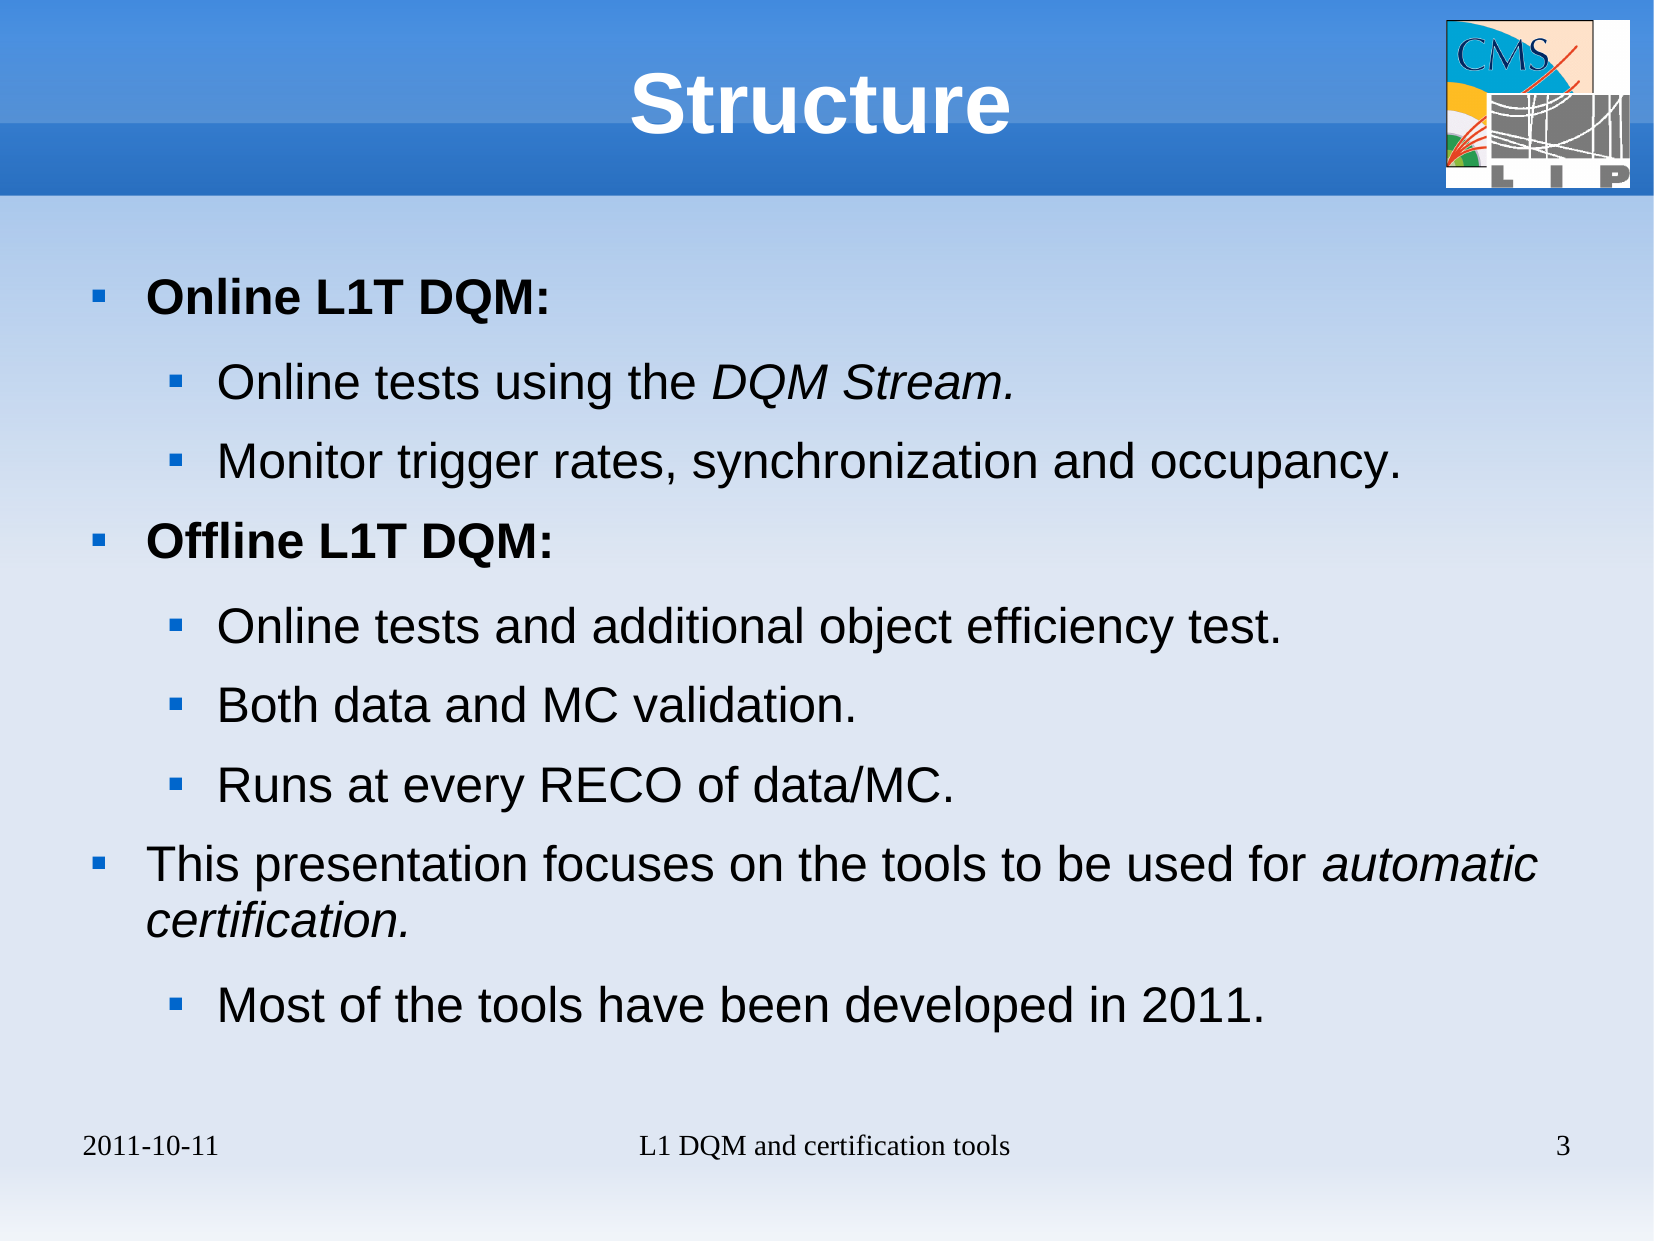

# Structure
Online L1T DQM:
Online tests using the DQM Stream.
Monitor trigger rates, synchronization and occupancy.
Offline L1T DQM:
Online tests and additional object efficiency test.
Both data and MC validation.
Runs at every RECO of data/MC.
This presentation focuses on the tools to be used for automatic certification.
Most of the tools have been developed in 2011.
2011-10-11
L1 DQM and certification tools
3